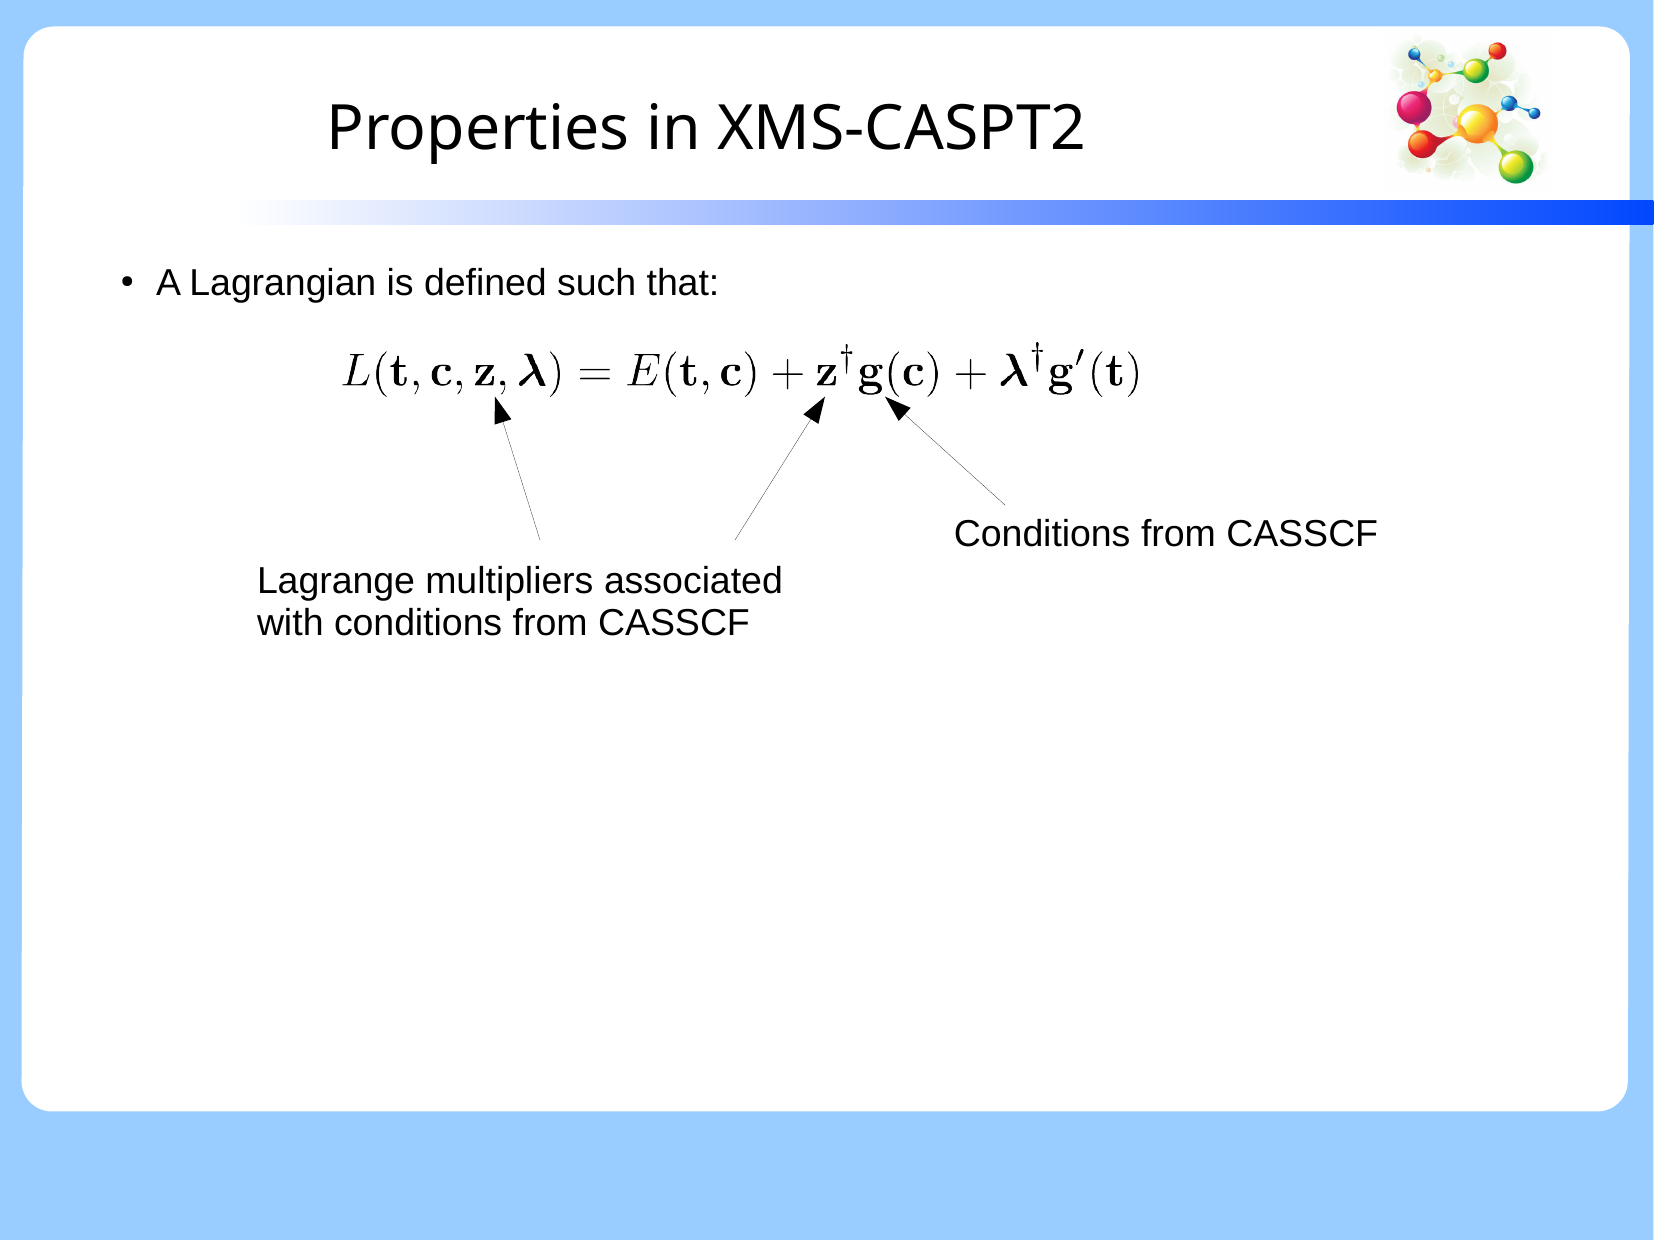

# Properties in XMS-CASPT2
A Lagrangian is defined such that:
Conditions from CASSCF
Lagrange multipliers associated with conditions from CASSCF